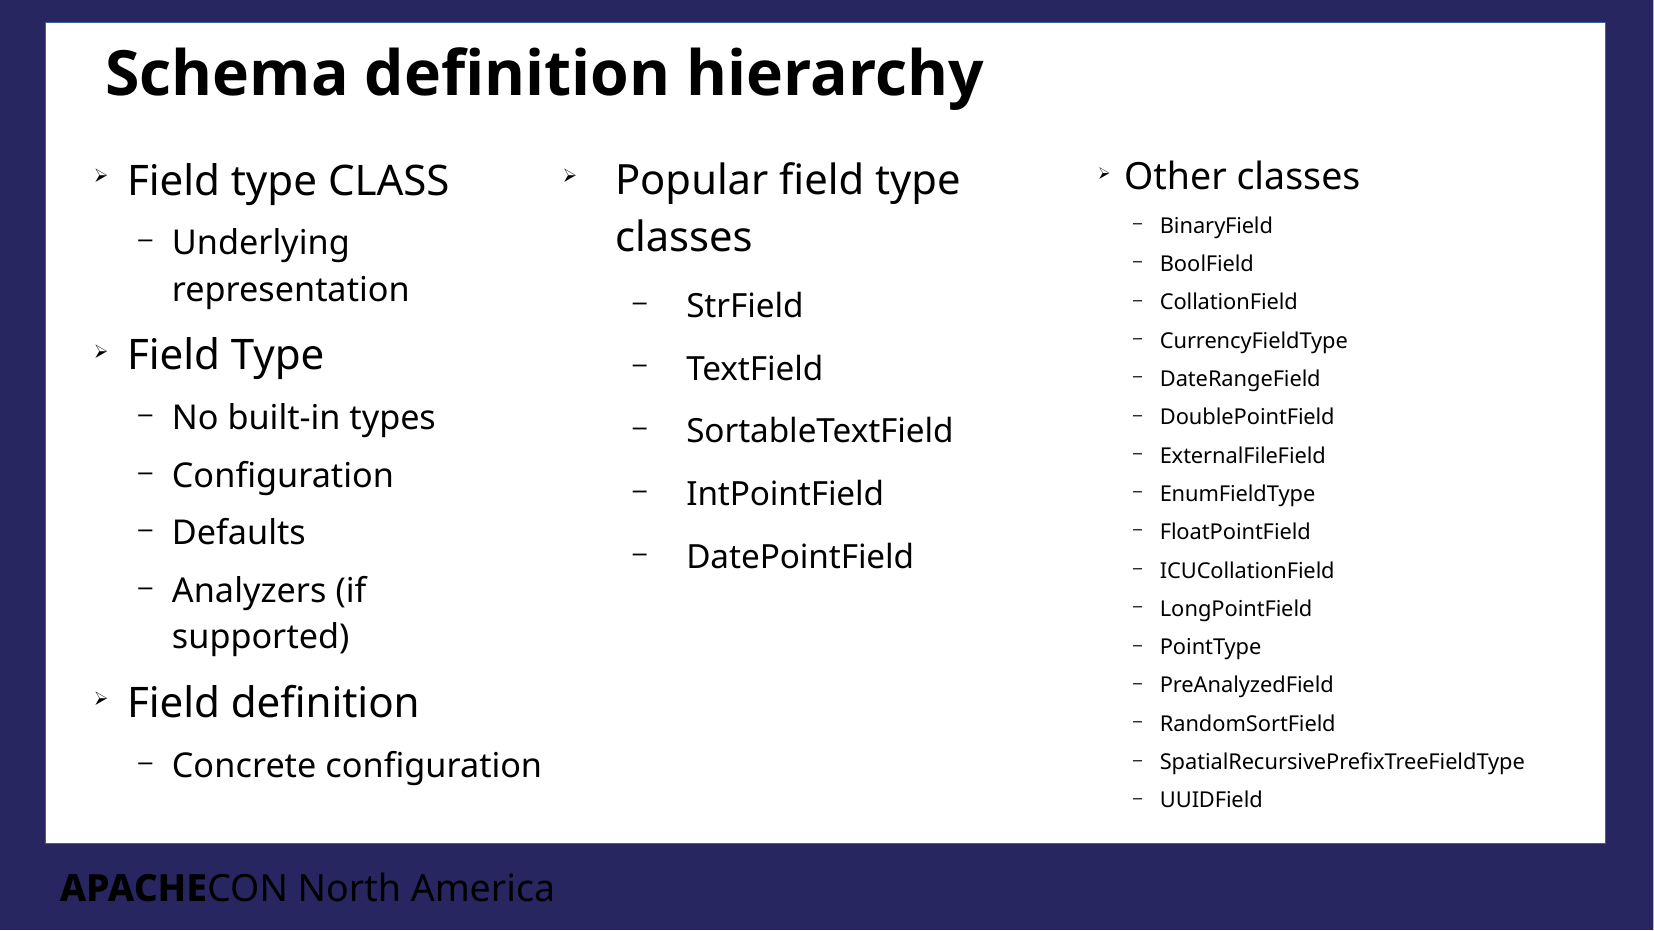

# Schema definition hierarchy
Field type CLASS
Underlying representation
Field Type
No built-in types
Configuration
Defaults
Analyzers (if supported)
Field definition
Concrete configuration
Popular field type classes
StrField
TextField
SortableTextField
IntPointField
DatePointField
Other classes
BinaryField
BoolField
CollationField
CurrencyFieldType
DateRangeField
DoublePointField
ExternalFileField
EnumFieldType
FloatPointField
ICUCollationField
LongPointField
PointType
PreAnalyzedField
RandomSortField
SpatialRecursivePrefixTreeFieldType
UUIDField